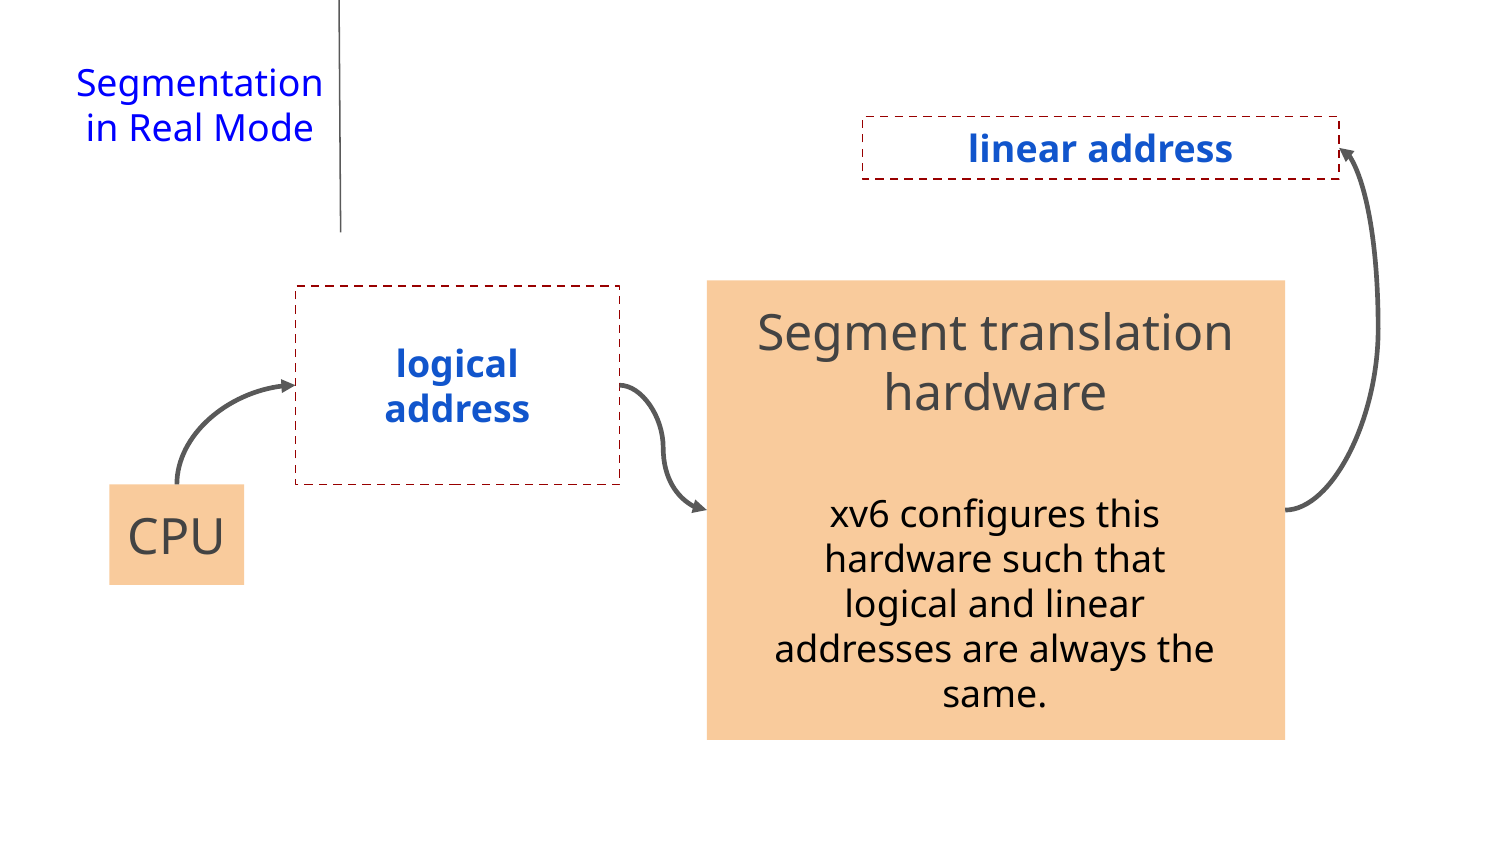

Segmentation
in Real Mode
linear address
Segment translation hardware
logical address
CPU
xv6 configures this hardware such that logical and linear addresses are always the same.